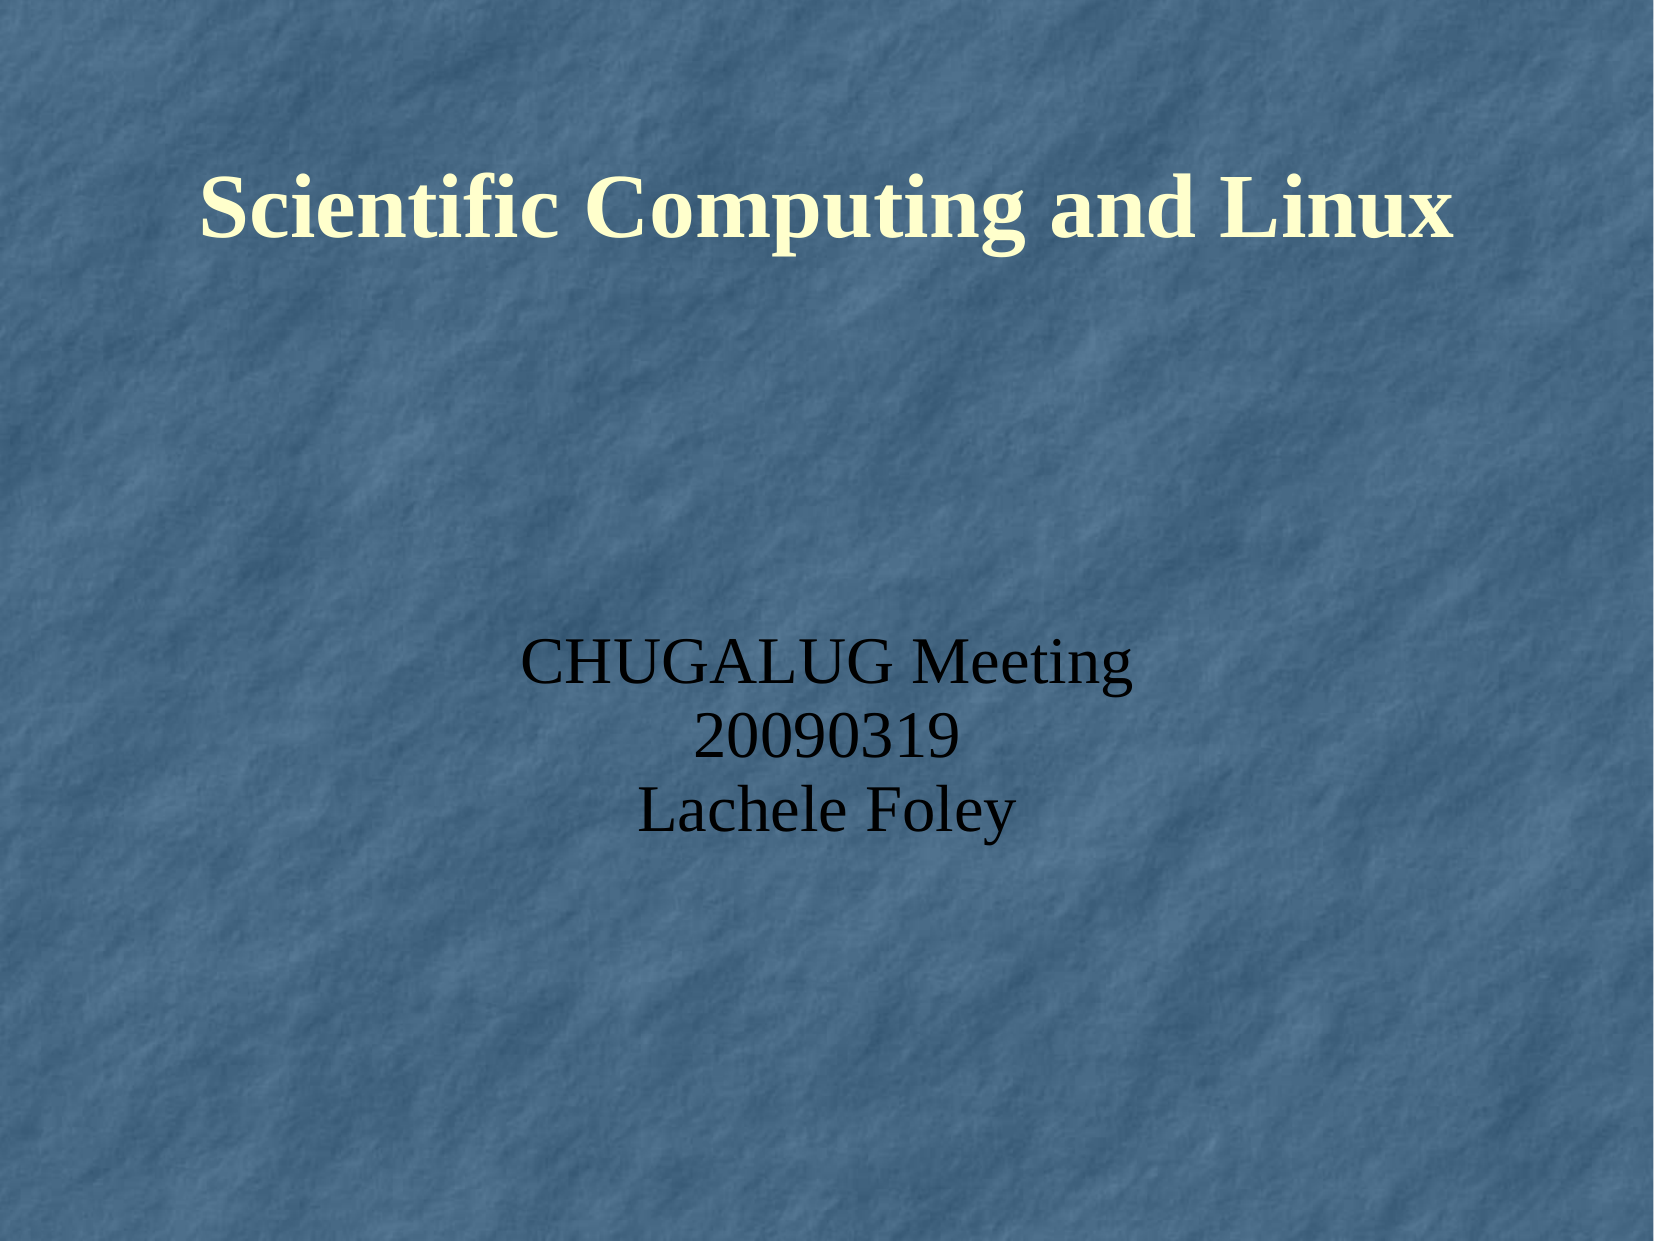

# Scientific Computing and Linux
CHUGALUG Meeting
20090319
Lachele Foley